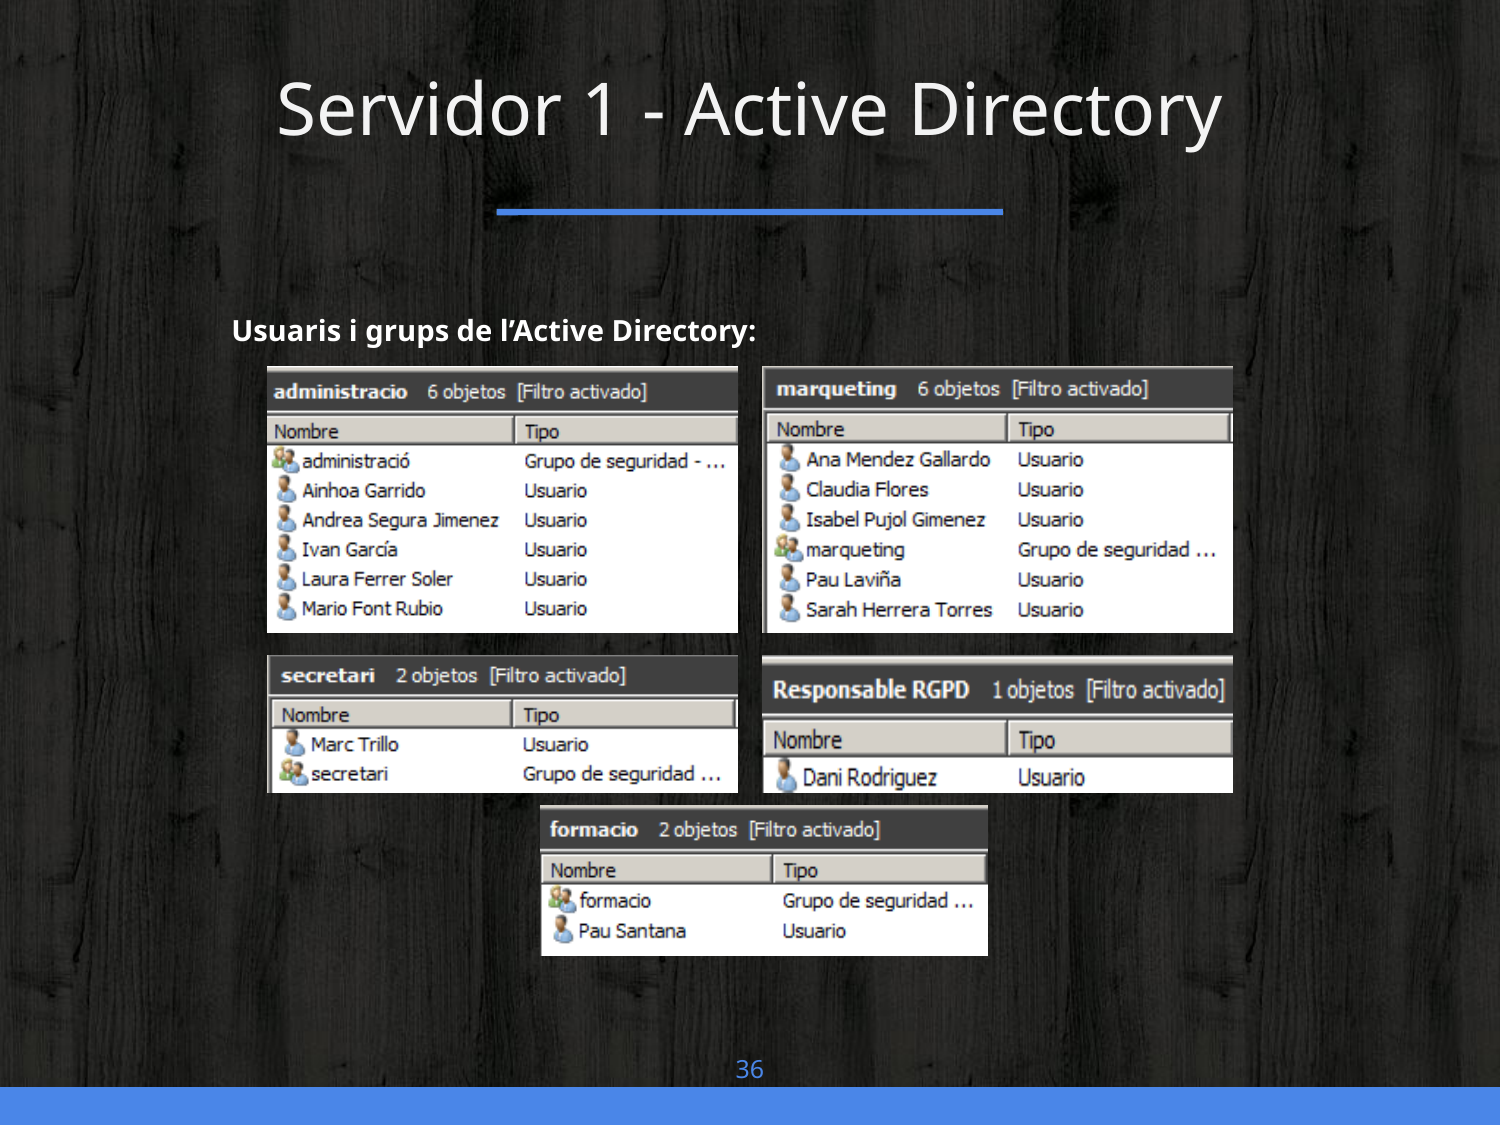

# Servidor 1 - Active Directory
Usuaris i grups de l’Active Directory:
36